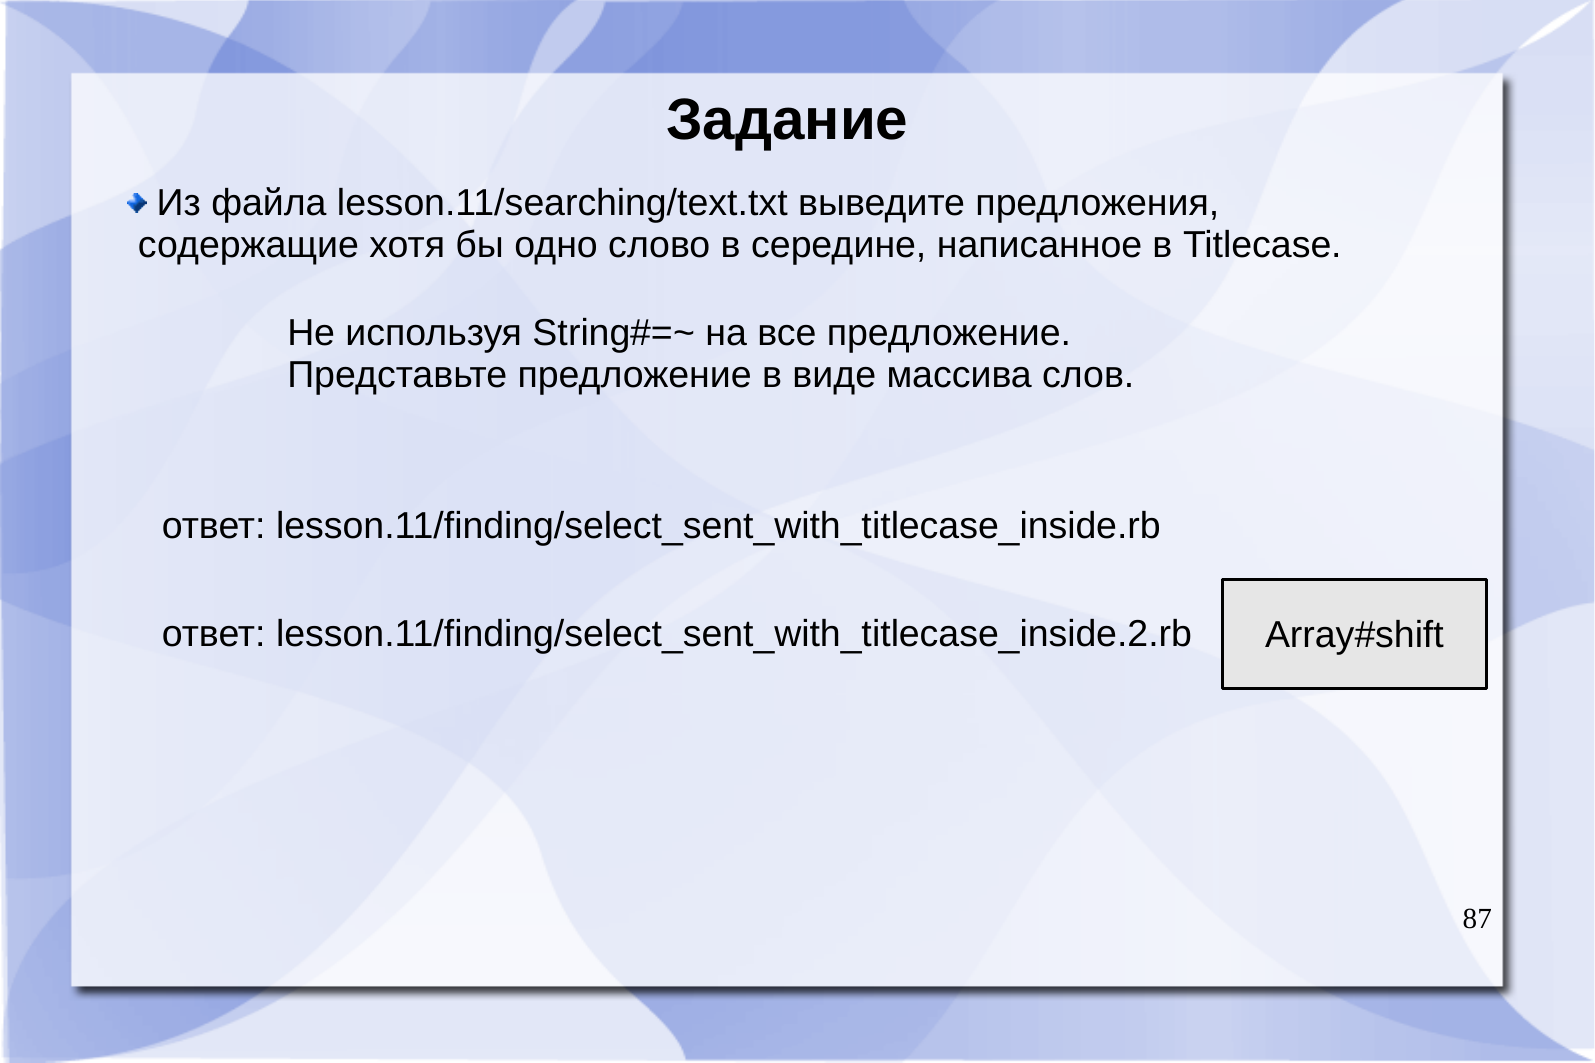

# Задание
 Из файла lesson.11/searching/text.txt выведите предложения,
 содержащие хотя бы одно слово в середине, написанное в Titlecase.
Не используя String#=~ на все предложение.
Представьте предложение в виде массива слов.
ответ: lesson.11/finding/select_sent_with_titlecase_inside.rb
Array#shift
ответ: lesson.11/finding/select_sent_with_titlecase_inside.2.rb
87